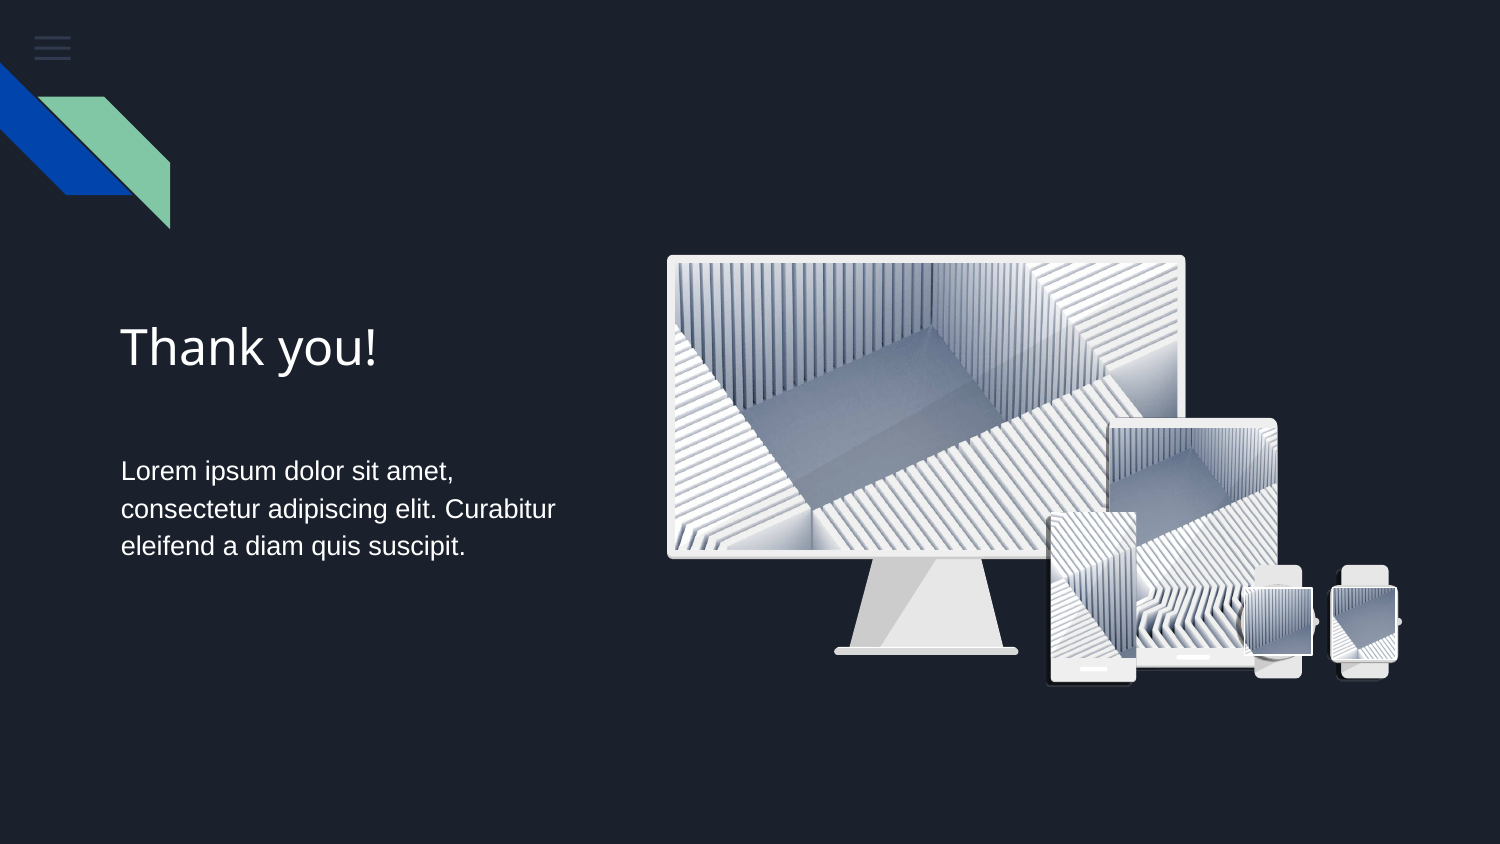

# Thank you!
Lorem ipsum dolor sit amet, consectetur adipiscing elit. Curabitur eleifend a diam quis suscipit.